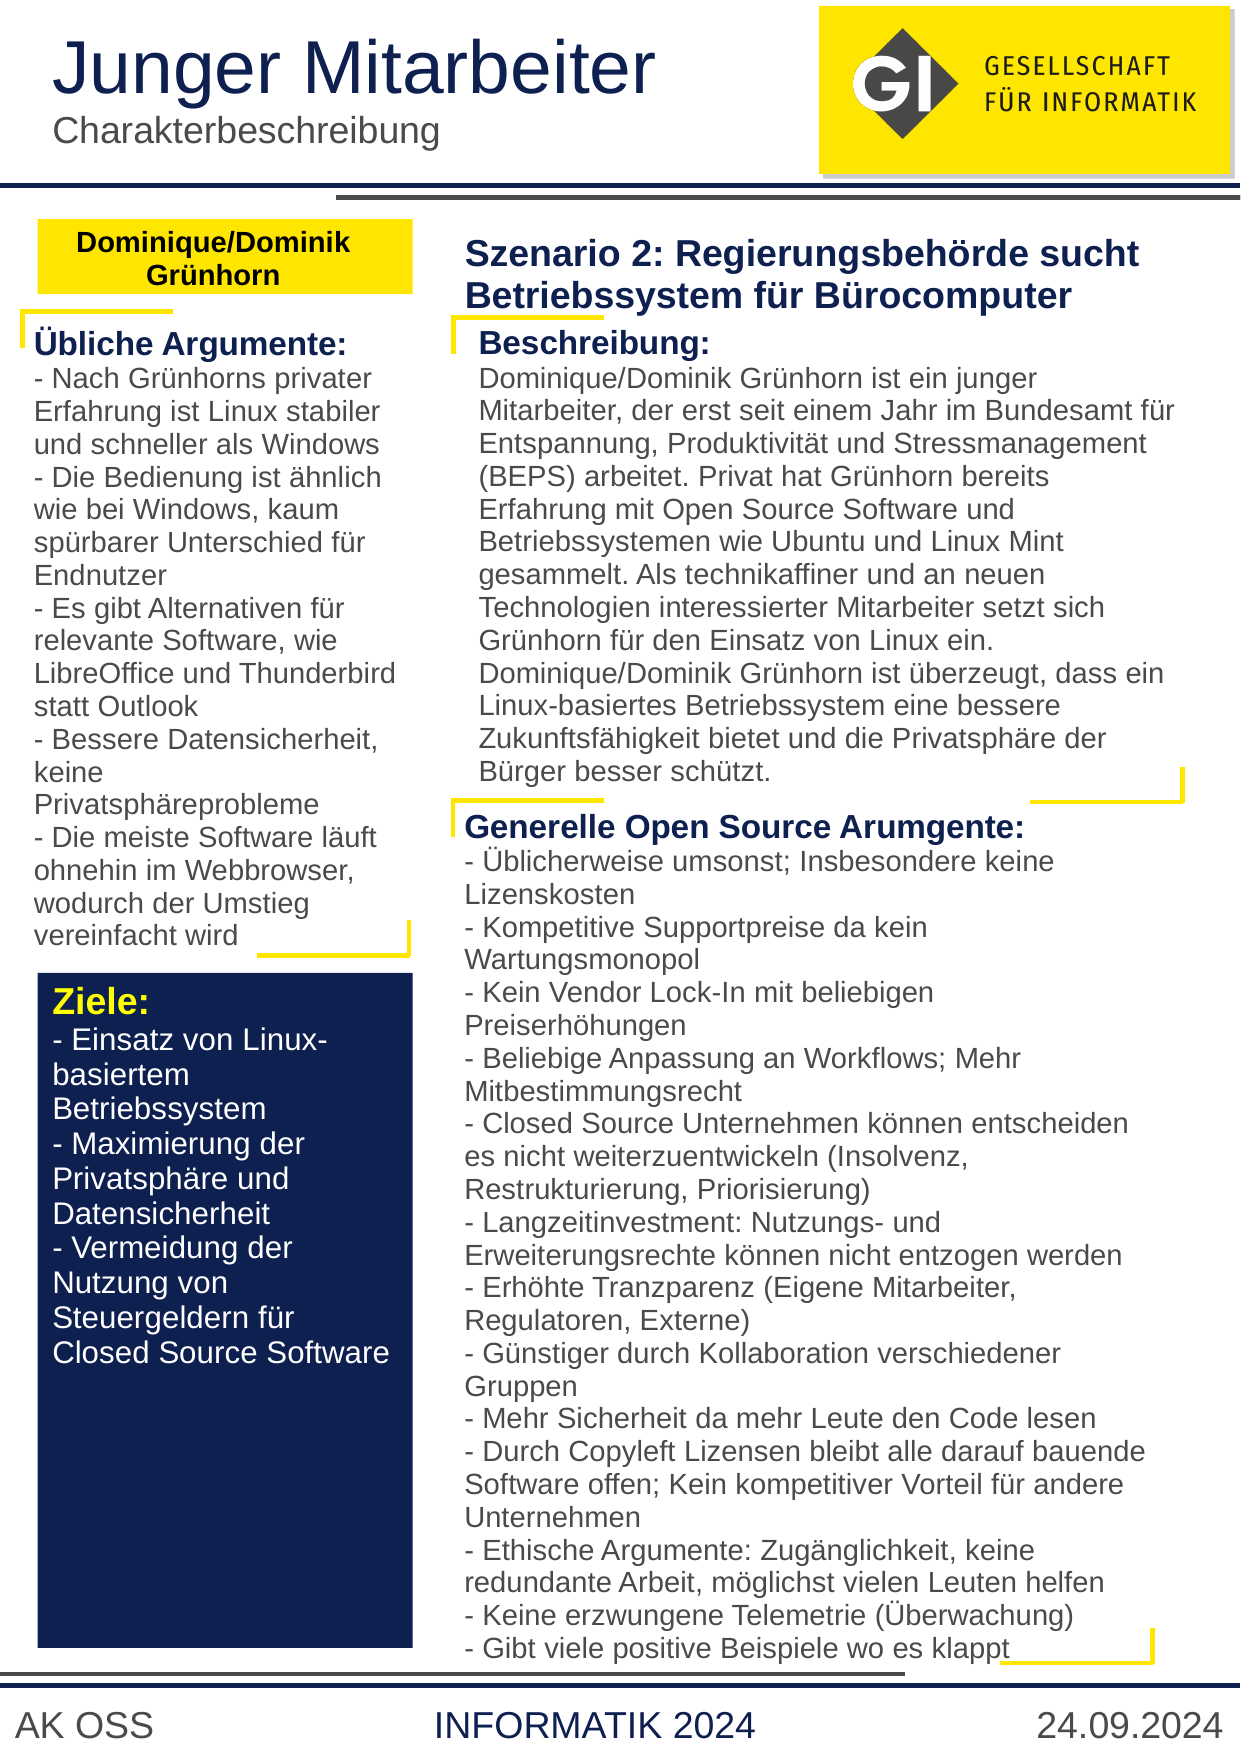

Junger Mitarbeiter
Charakterbeschreibung
Dominique/Dominik Grünhorn
Szenario 2: Regierungsbehörde sucht Betriebssystem für Bürocomputer
Beschreibung:
Dominique/Dominik Grünhorn ist ein junger Mitarbeiter, der erst seit einem Jahr im Bundesamt für Entspannung, Produktivität und Stressmanagement (BEPS) arbeitet. Privat hat Grünhorn bereits Erfahrung mit Open Source Software und Betriebssystemen wie Ubuntu und Linux Mint gesammelt. Als technikaffiner und an neuen Technologien interessierter Mitarbeiter setzt sich Grünhorn für den Einsatz von Linux ein. Dominique/Dominik Grünhorn ist überzeugt, dass ein Linux-basiertes Betriebssystem eine bessere Zukunftsfähigkeit bietet und die Privatsphäre der Bürger besser schützt.
Übliche Argumente:
- Nach Grünhorns privater Erfahrung ist Linux stabiler und schneller als Windows
- Die Bedienung ist ähnlich wie bei Windows, kaum spürbarer Unterschied für Endnutzer
- Es gibt Alternativen für relevante Software, wie LibreOffice und Thunderbird statt Outlook
- Bessere Datensicherheit, keine Privatsphäreprobleme
- Die meiste Software läuft ohnehin im Webbrowser, wodurch der Umstieg vereinfacht wird
Generelle Open Source Arumgente:
- Üblicherweise umsonst; Insbesondere keine Lizenskosten
- Kompetitive Supportpreise da kein Wartungsmonopol
- Kein Vendor Lock-In mit beliebigen Preiserhöhungen
- Beliebige Anpassung an Workflows; Mehr Mitbestimmungsrecht
- Closed Source Unternehmen können entscheiden es nicht weiterzuentwickeln (Insolvenz, Restrukturierung, Priorisierung)
- Langzeitinvestment: Nutzungs- und Erweiterungsrechte können nicht entzogen werden
- Erhöhte Tranzparenz (Eigene Mitarbeiter, Regulatoren, Externe)
- Günstiger durch Kollaboration verschiedener Gruppen
- Mehr Sicherheit da mehr Leute den Code lesen
- Durch Copyleft Lizensen bleibt alle darauf bauende Software offen; Kein kompetitiver Vorteil für andere Unternehmen
- Ethische Argumente: Zugänglichkeit, keine redundante Arbeit, möglichst vielen Leuten helfen
- Keine erzwungene Telemetrie (Überwachung)
- Gibt viele positive Beispiele wo es klappt
Ziele:
- Einsatz von Linux-basiertem Betriebssystem
- Maximierung der Privatsphäre und Datensicherheit
- Vermeidung der Nutzung von Steuergeldern für Closed Source Software
AK OSS
INFORMATIK 2024
24.09.2024